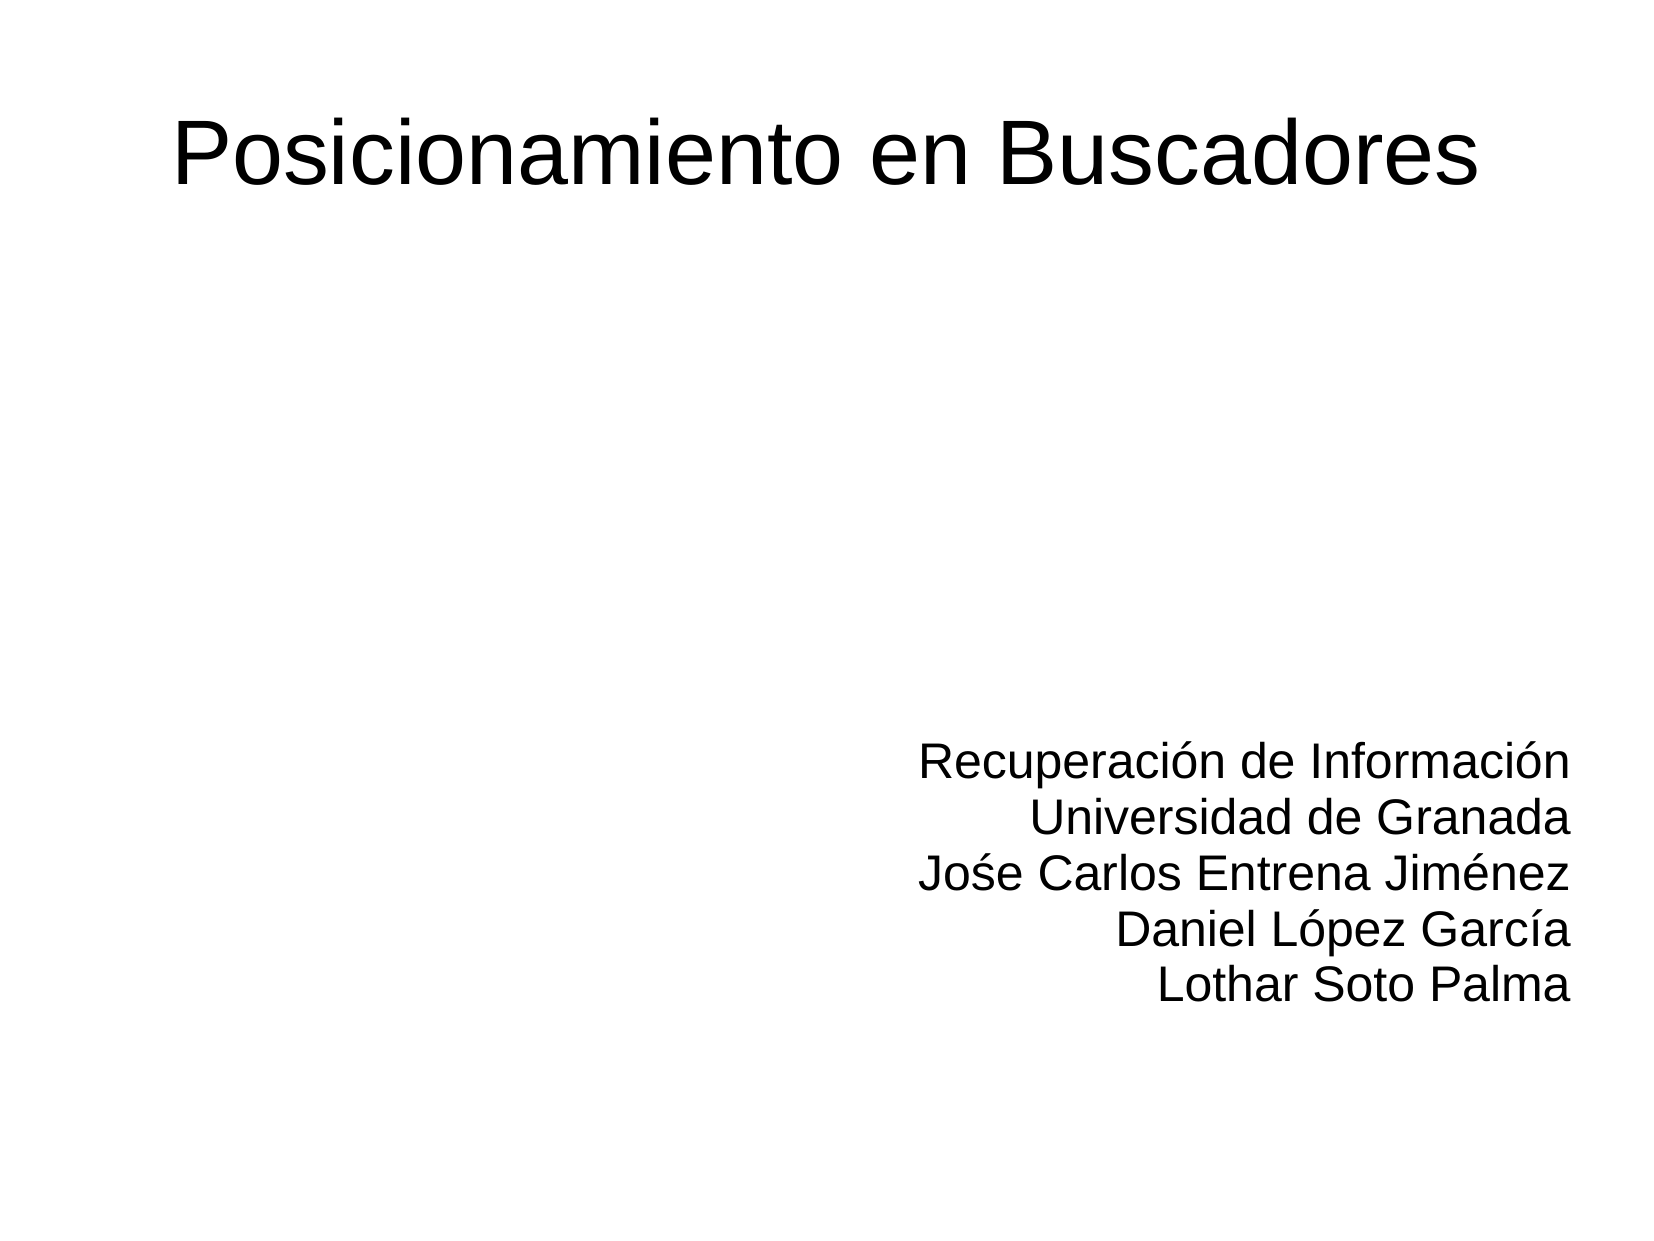

# Posicionamiento en Buscadores
Recuperación de Información
Universidad de Granada
Jośe Carlos Entrena Jiménez
Daniel López García
Lothar Soto Palma